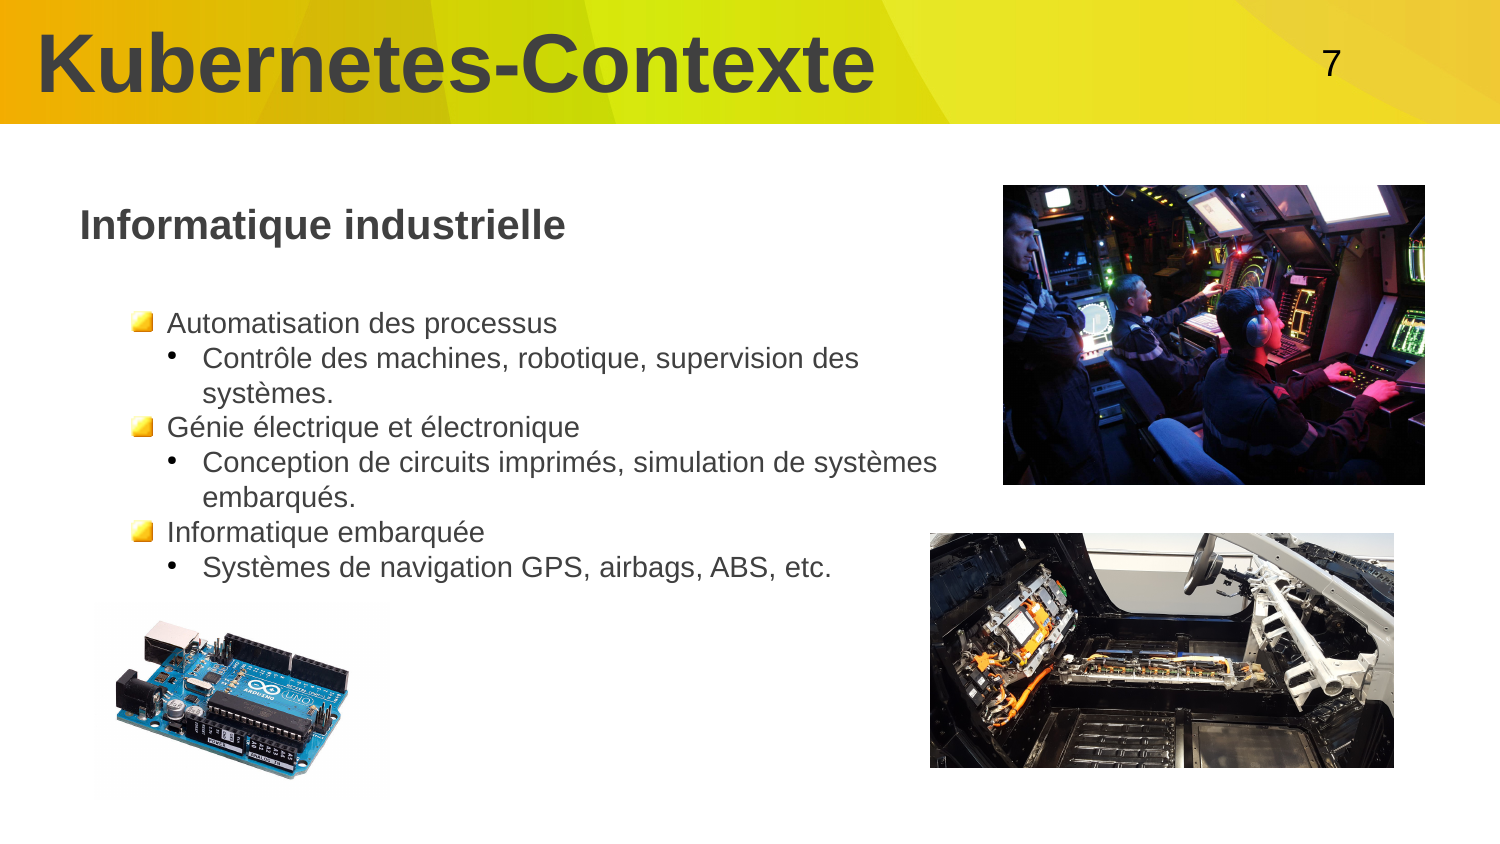

Kubernetes-Contexte
Informatique industrielle
Automatisation des processus
Contrôle des machines, robotique, supervision des systèmes.
Génie électrique et électronique
Conception de circuits imprimés, simulation de systèmes embarqués.
Informatique embarquée
Systèmes de navigation GPS, airbags, ABS, etc.